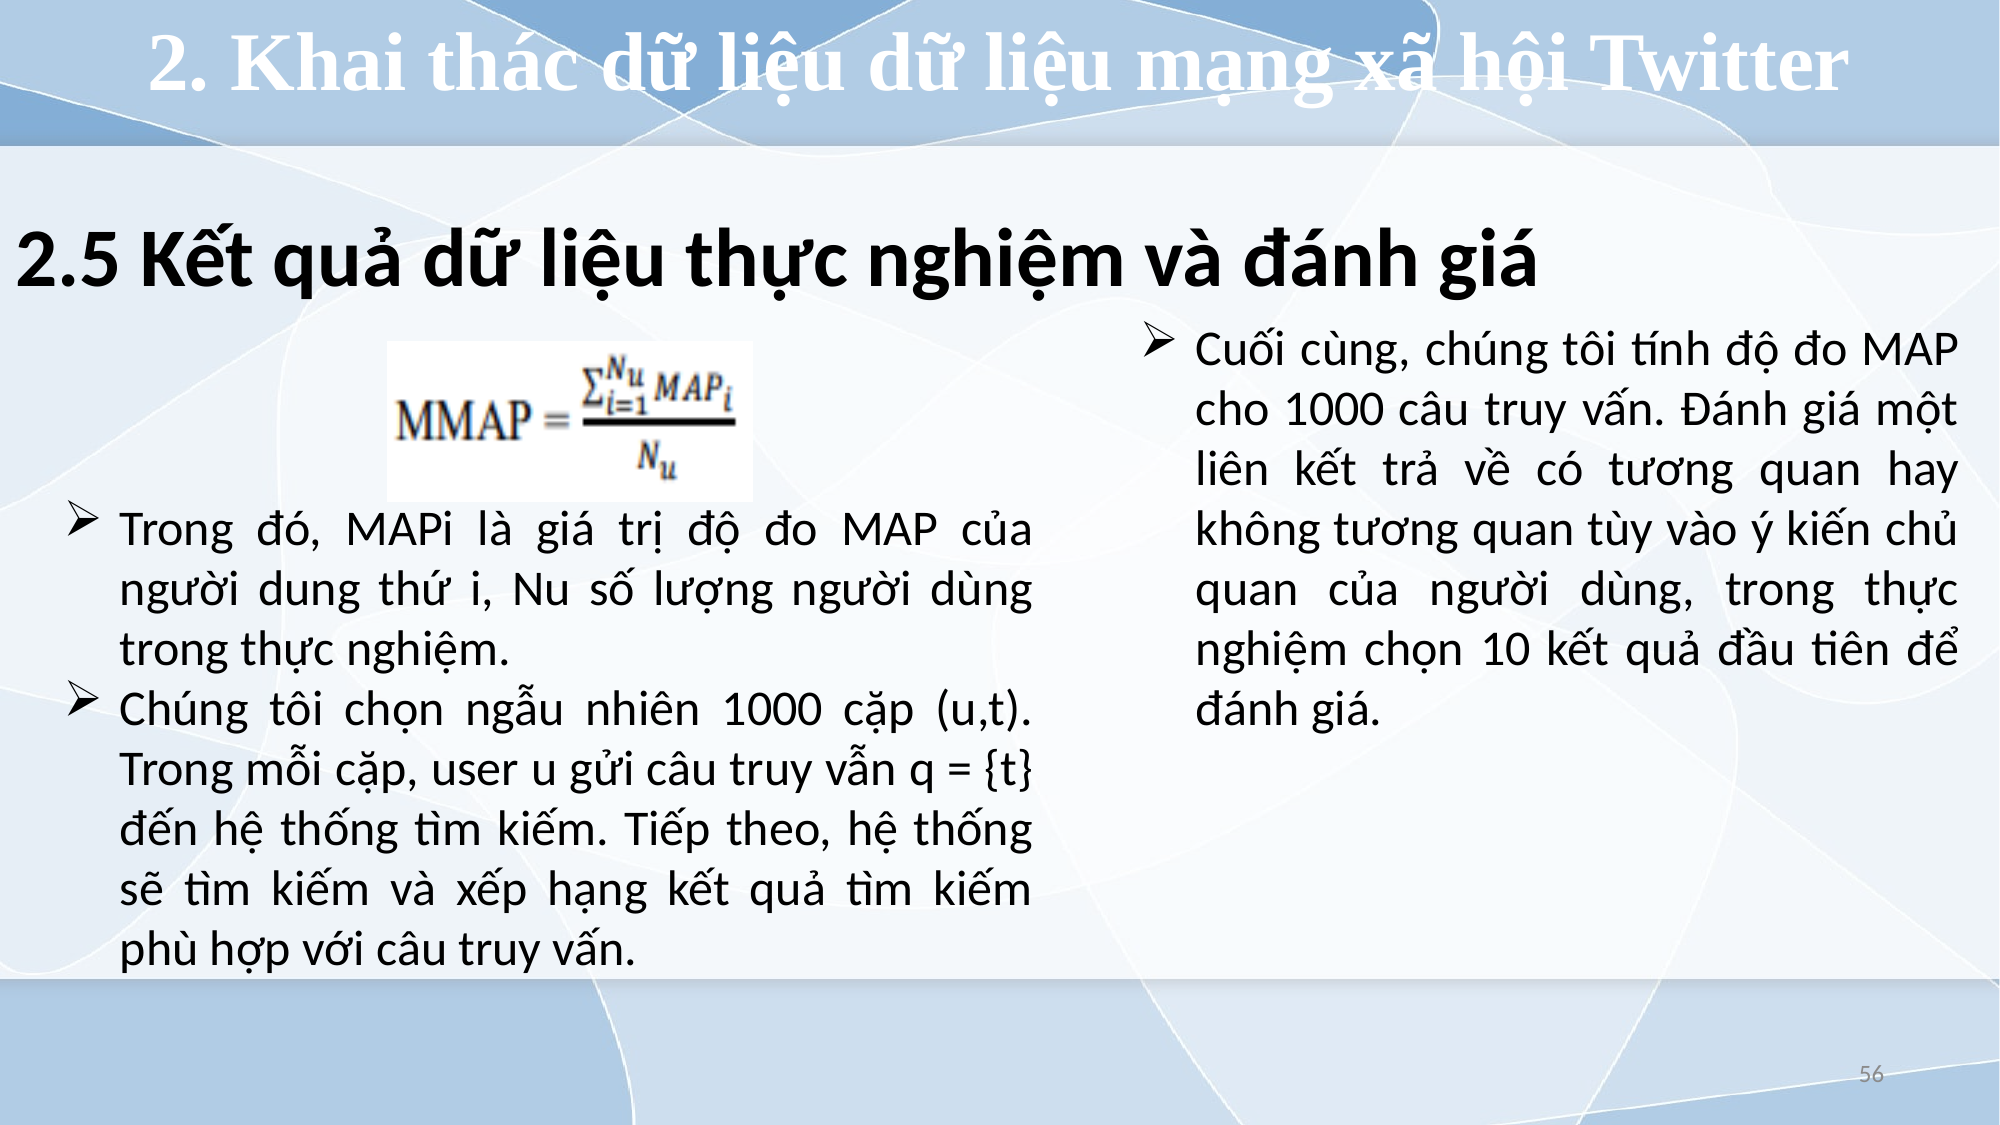

2. Khai thác dữ liệu dữ liệu mạng xã hội Twitter
# 2.5 Kết quả dữ liệu thực nghiệm và đánh giá
Cuối cùng, chúng tôi tính độ đo MAP cho 1000 câu truy vấn. Đánh giá một liên kết trả về có tương quan hay không tương quan tùy vào ý kiến chủ quan của người dùng, trong thực nghiệm chọn 10 kết quả đầu tiên để đánh giá.
Trong đó, MAPi là giá trị độ đo MAP của người dung thứ i, Nu số lượng người dùng trong thực nghiệm.
Chúng tôi chọn ngẫu nhiên 1000 cặp (u,t). Trong mỗi cặp, user u gửi câu truy vẫn q = {t} đến hệ thống tìm kiếm. Tiếp theo, hệ thống sẽ tìm kiếm và xếp hạng kết quả tìm kiếm phù hợp với câu truy vấn.